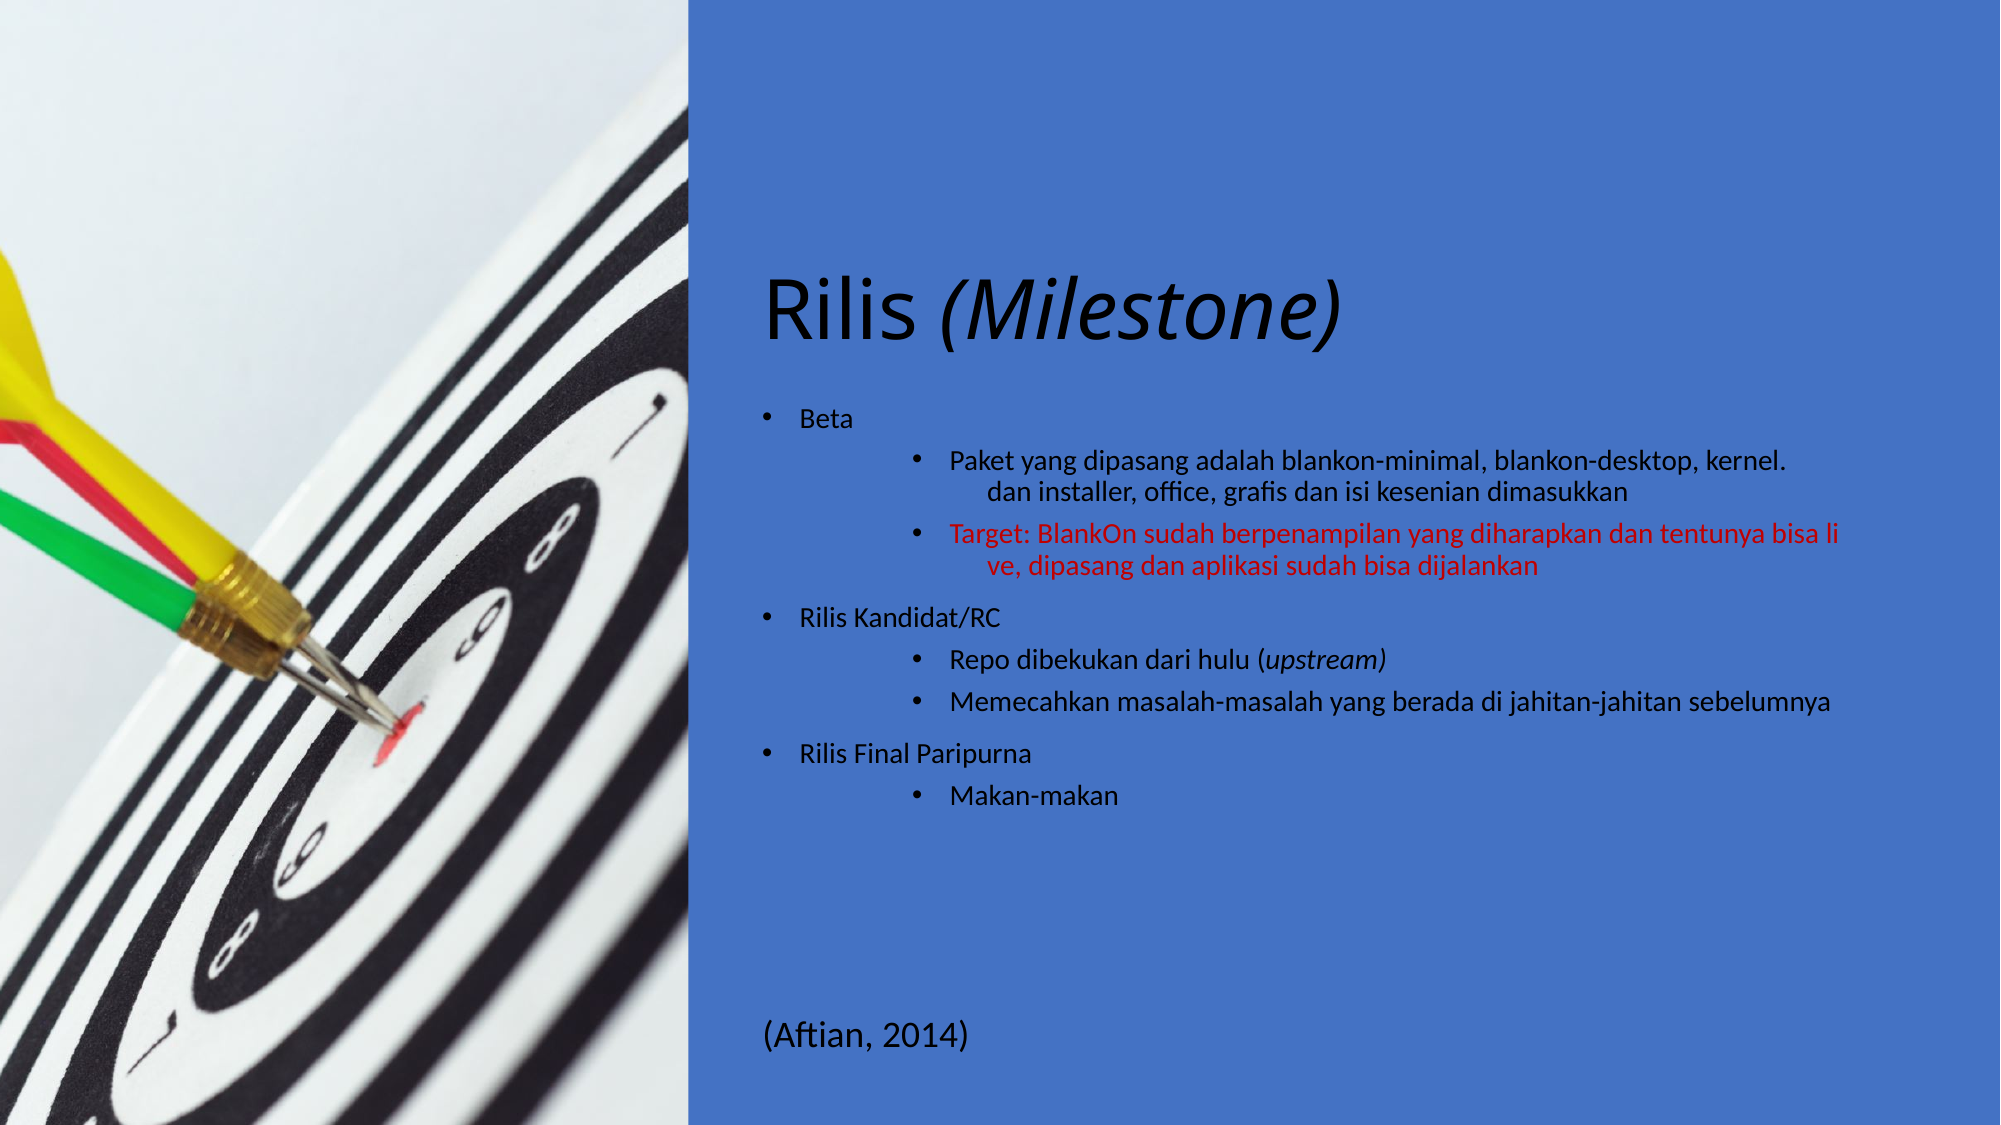

# Rilis (Milestone)
Beta
Paket yang dipasang adalah blankon-minimal, blankon-desktop, kernel. dan installer, office, grafis dan isi kesenian dimasukkan
Target: BlankOn sudah berpenampilan yang diharapkan dan tentunya bisa live, dipasang dan aplikasi sudah bisa dijalankan
Rilis Kandidat/RC
Repo dibekukan dari hulu (upstream)
Memecahkan masalah-masalah yang berada di jahitan-jahitan sebelumnya
Rilis Final Paripurna
Makan-makan
(Aftian, 2014)